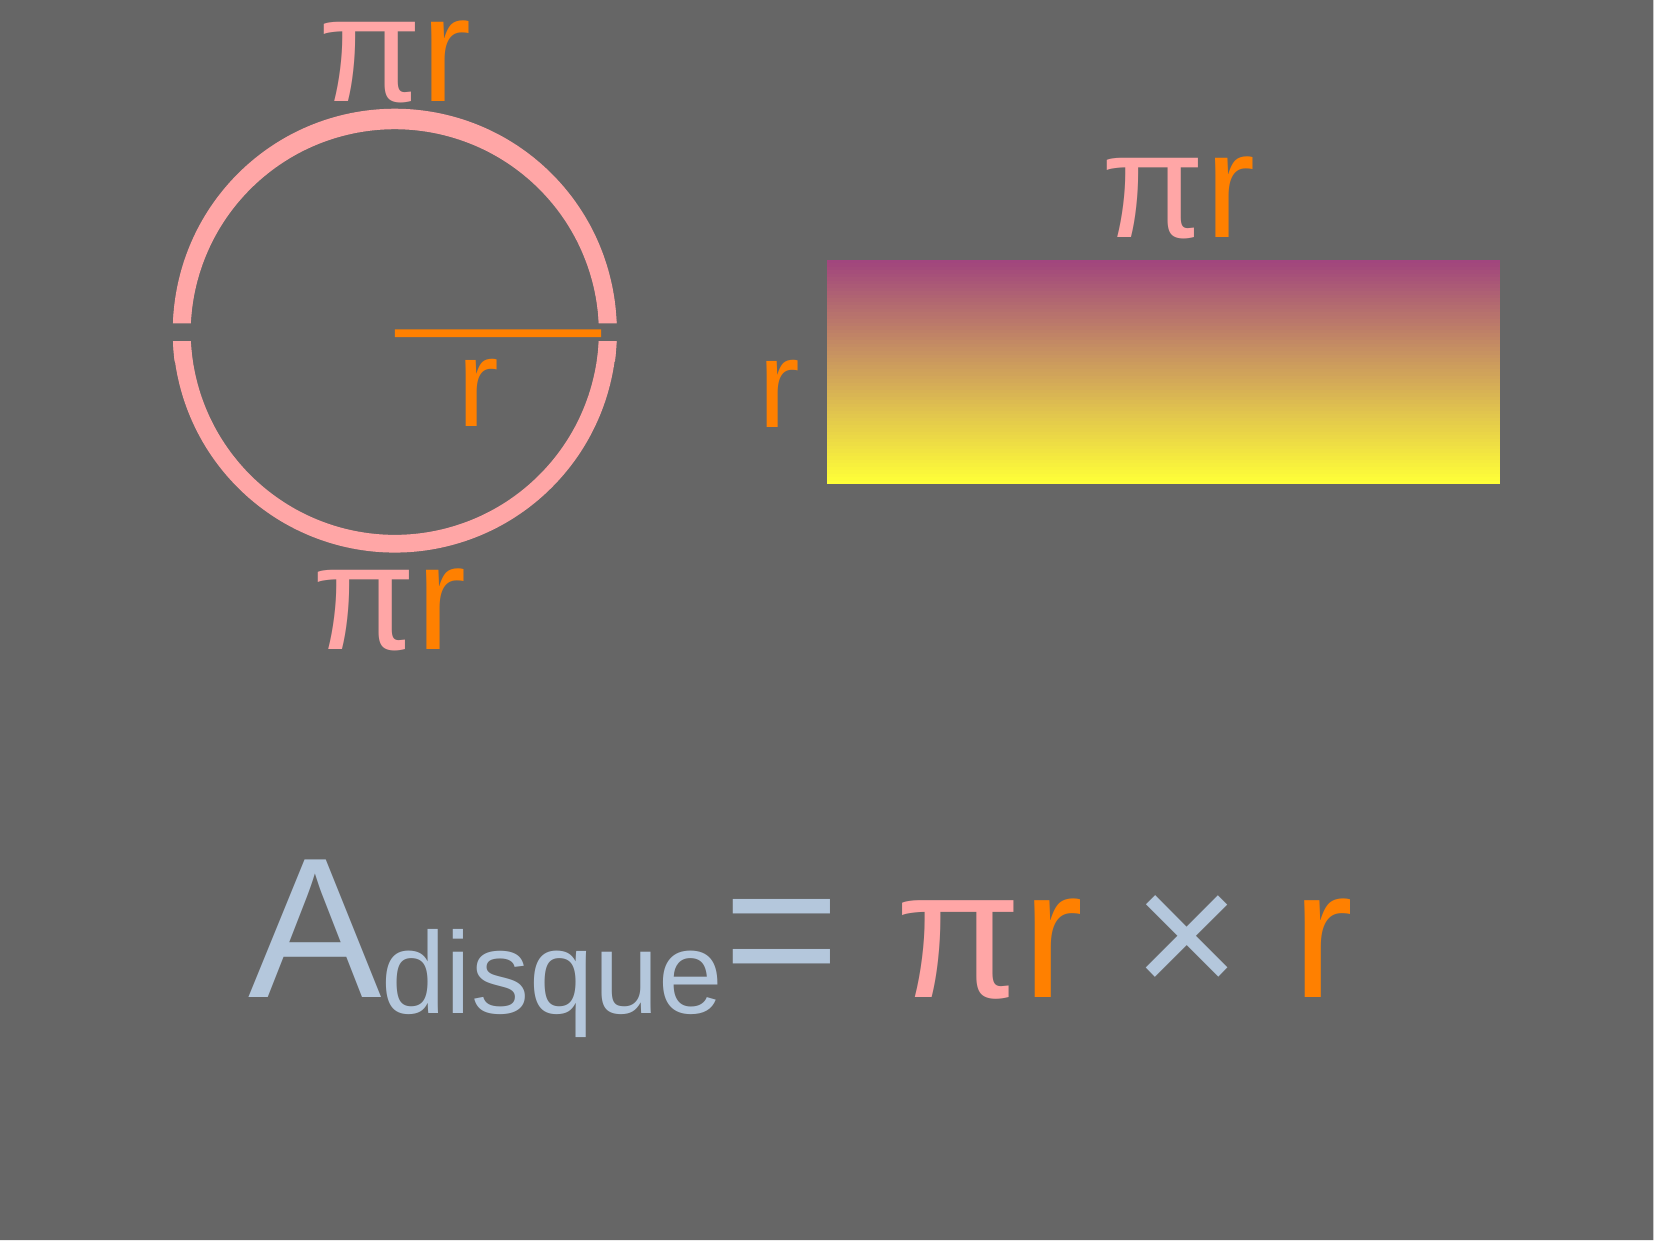

πr
πr
r
r
πr
# Adisque= πr × r